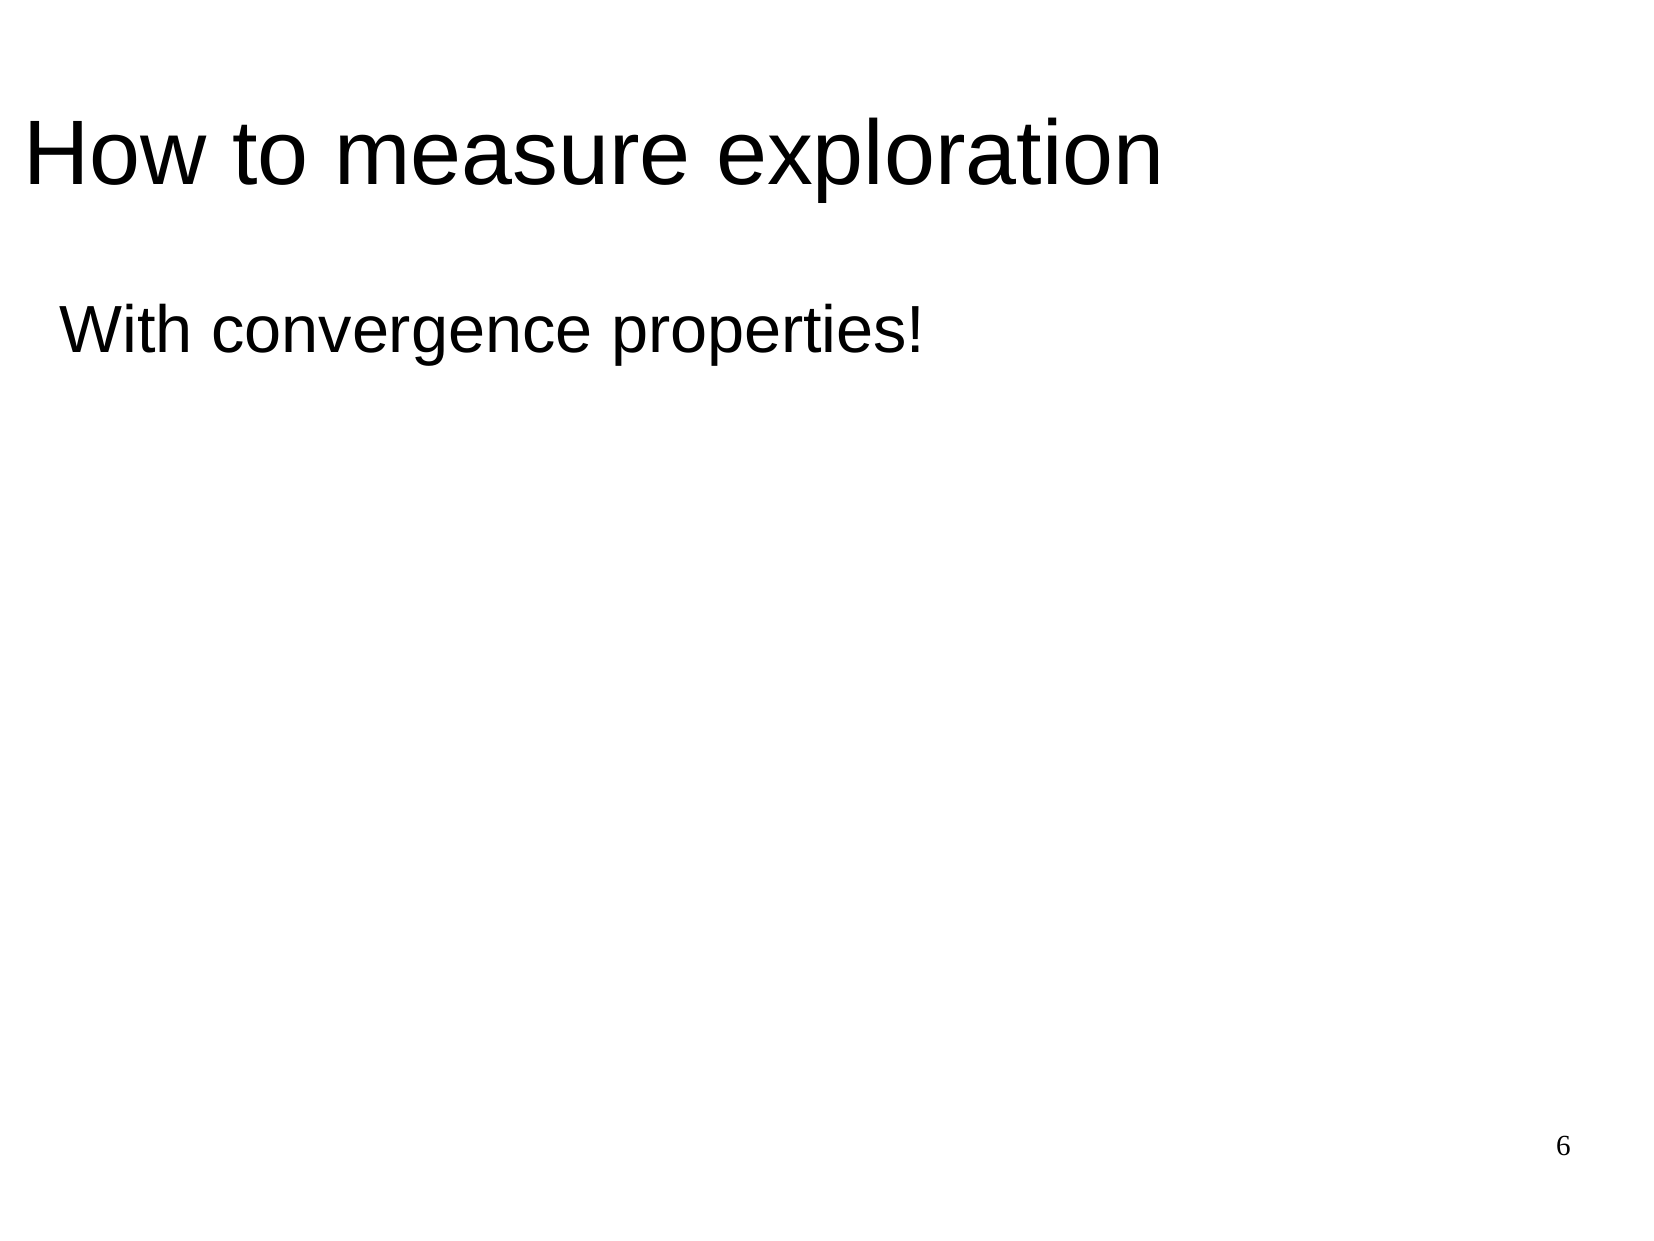

# How to measure exploration
With convergence properties!
6